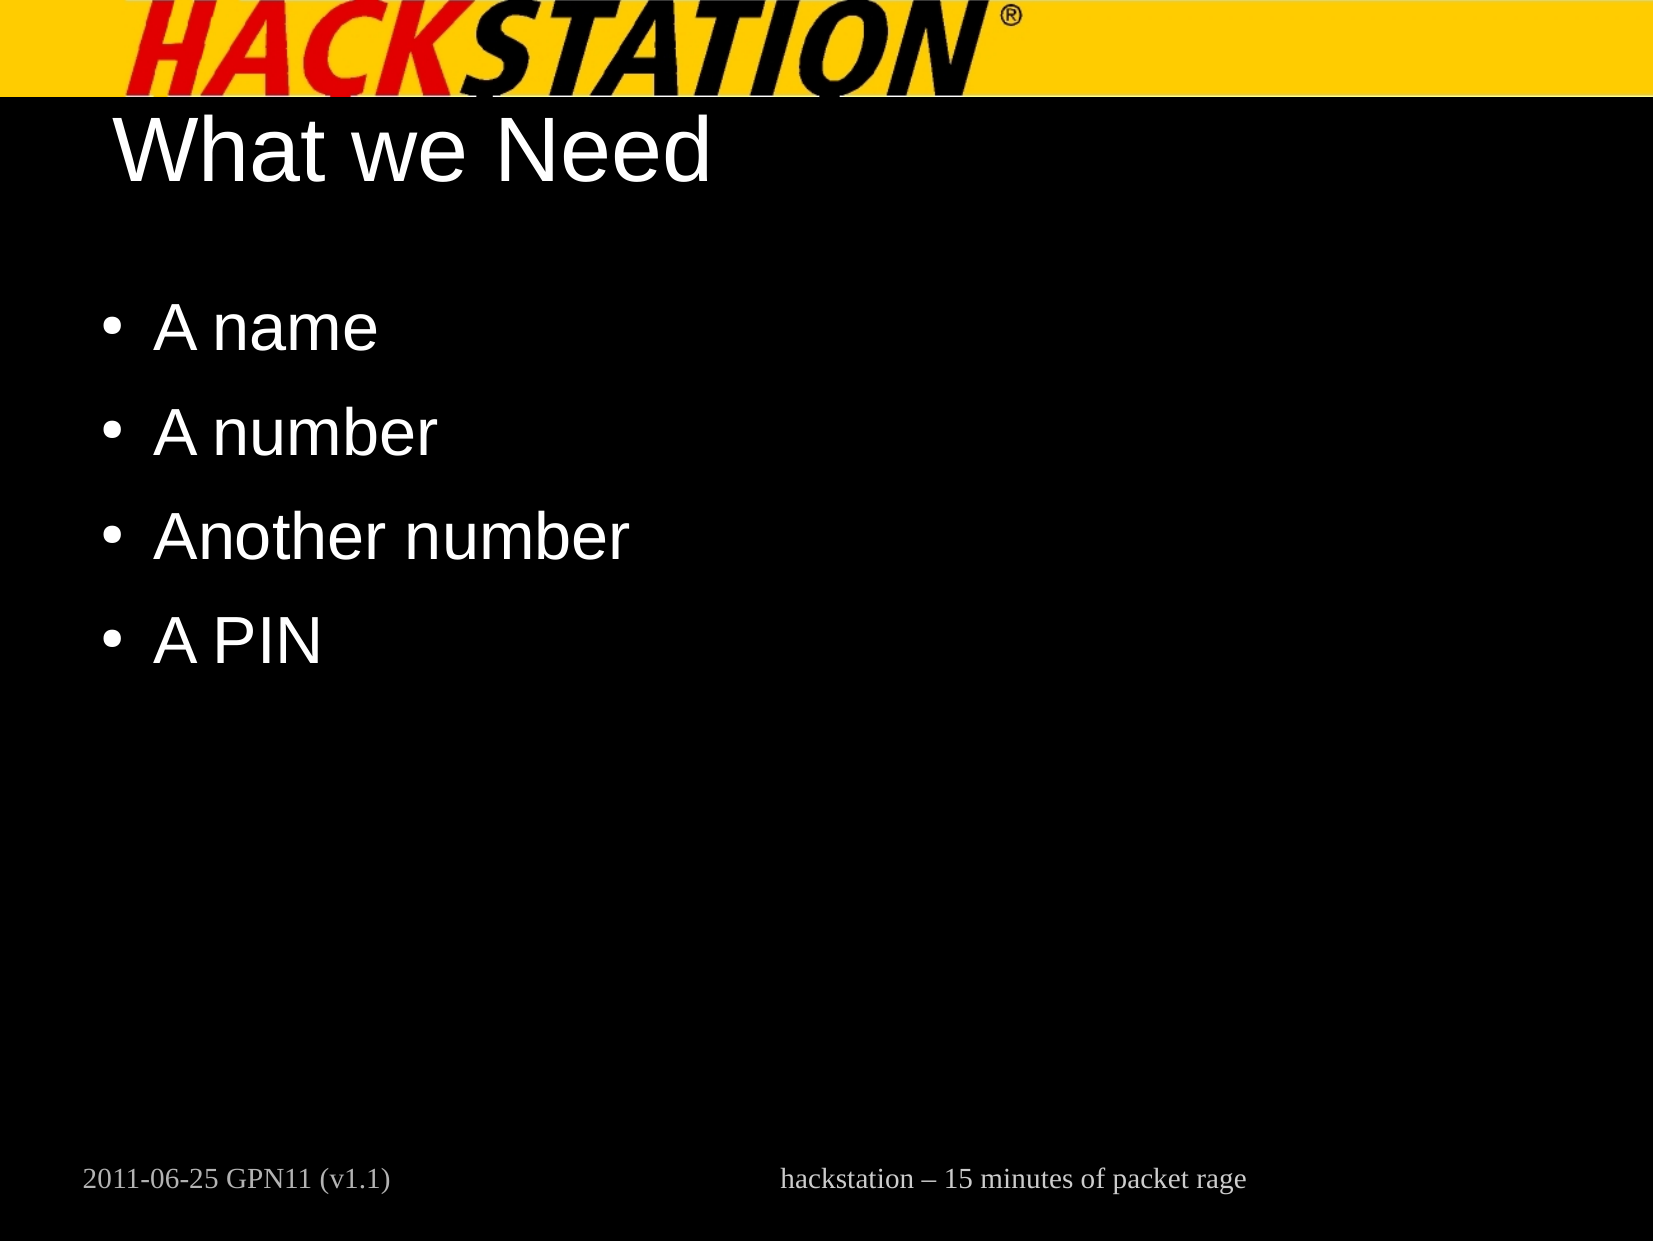

# What we Need
A name
A number
Another number
A PIN